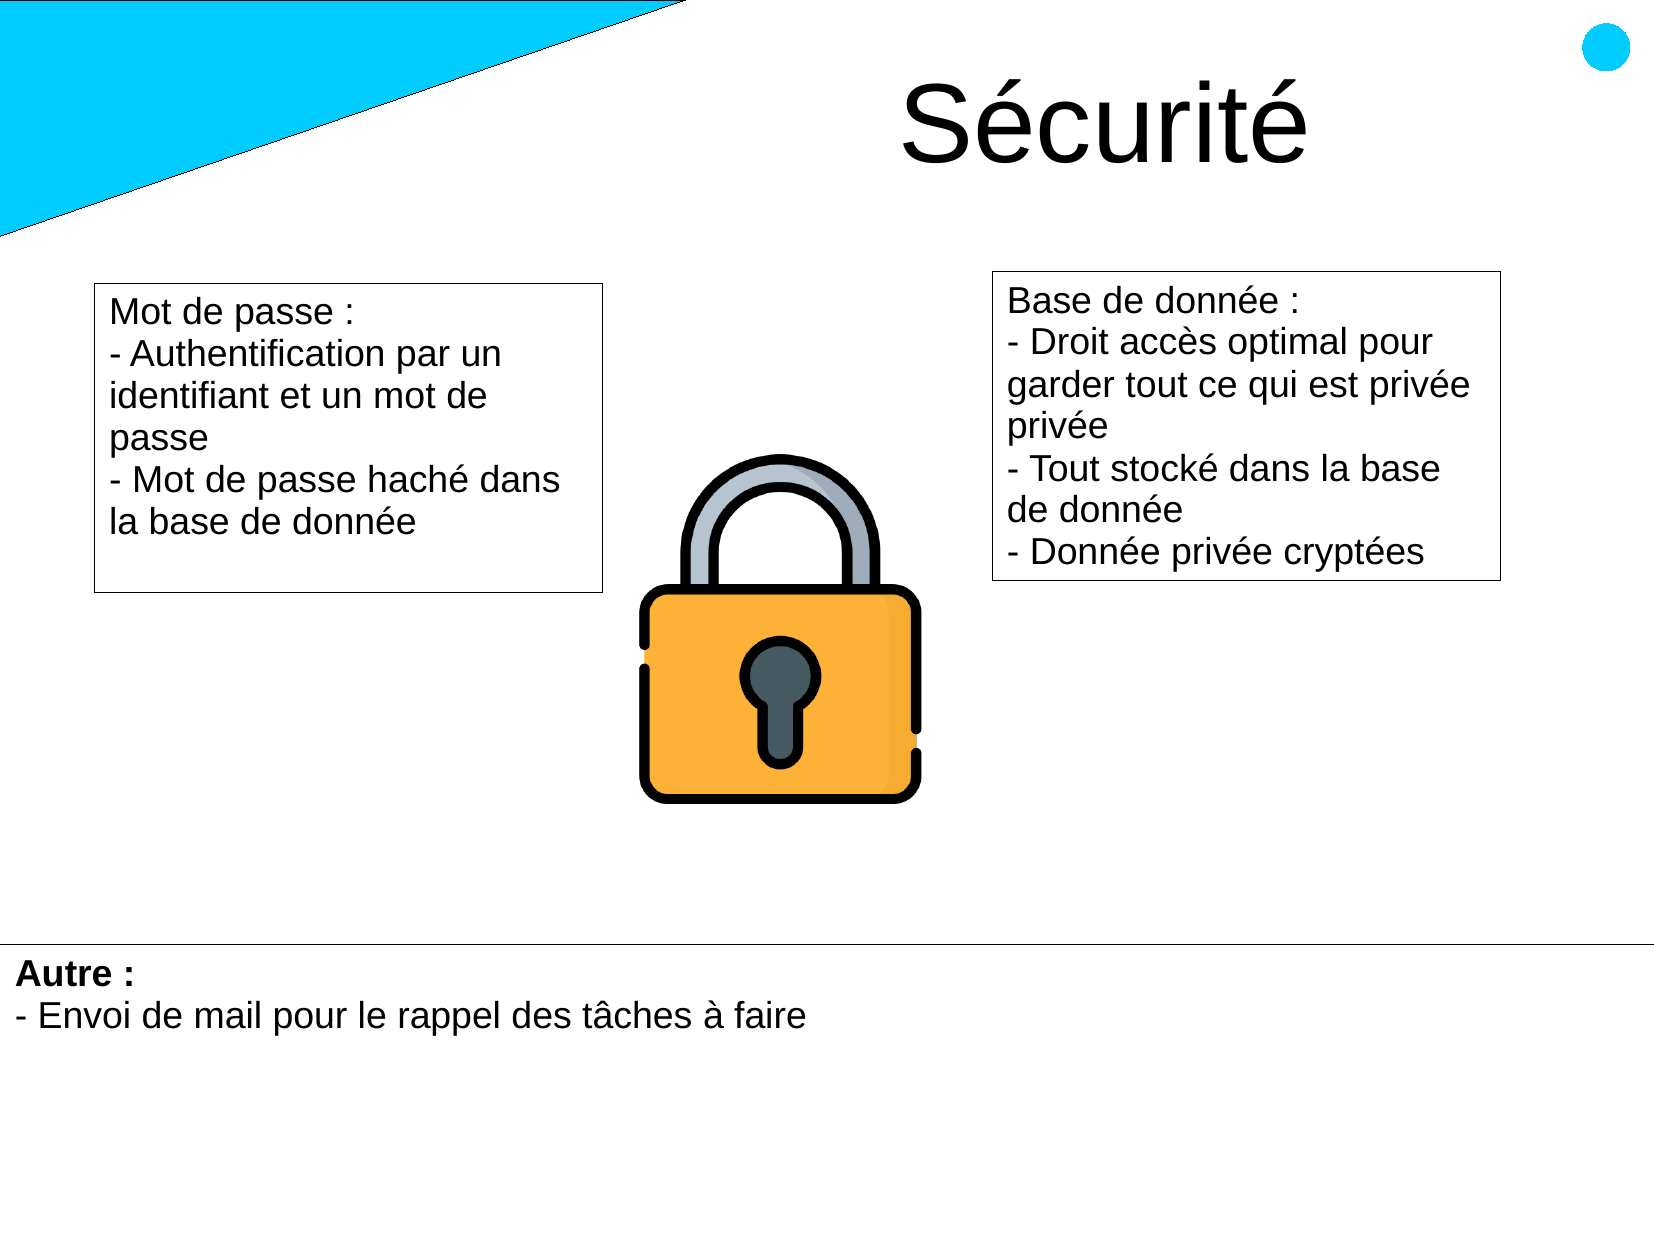

Sécurité
Base de donnée :
- Droit accès optimal pour garder tout ce qui est privée privée
- Tout stocké dans la base de donnée
- Donnée privée cryptées
Mot de passe :
- Authentification par un identifiant et un mot de passe
- Mot de passe haché dans la base de donnée
Autre :
- Envoi de mail pour le rappel des tâches à faire